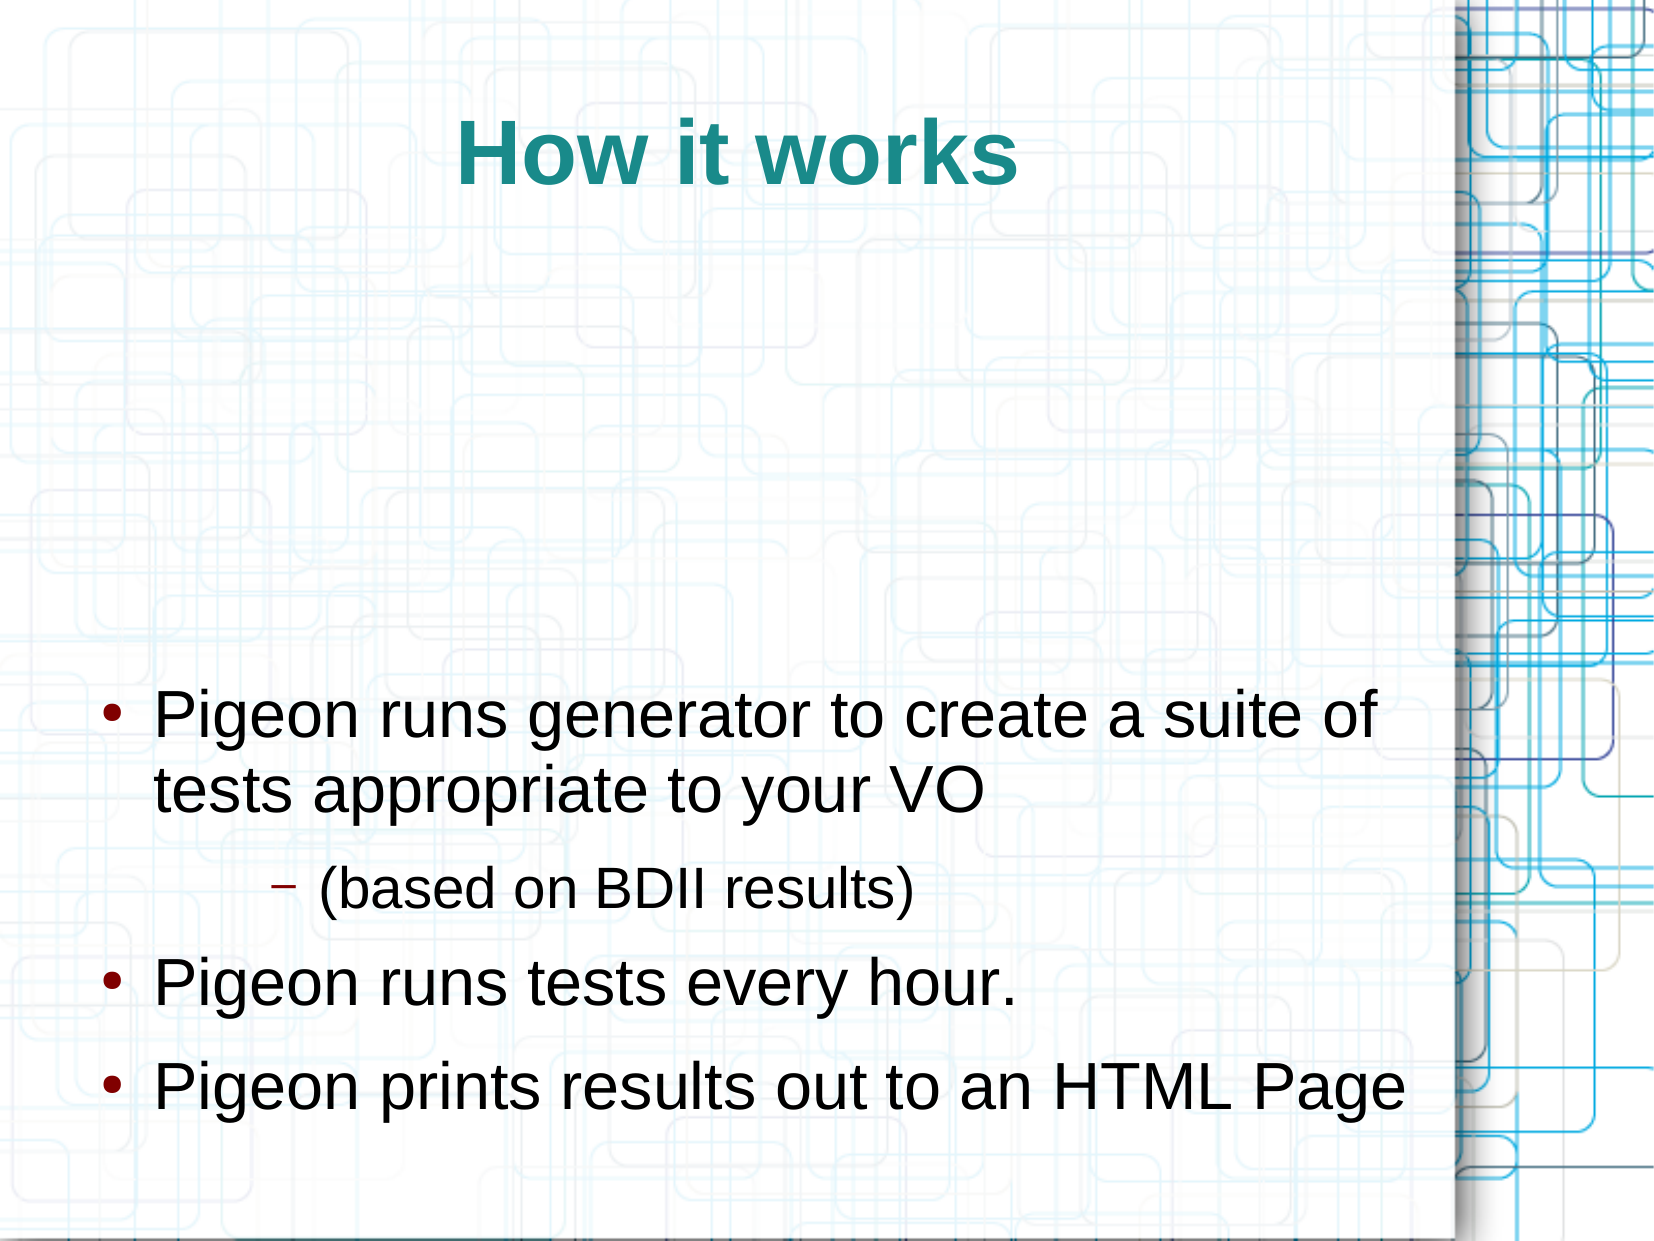

# How it works
Pigeon runs generator to create a suite of tests appropriate to your VO
(based on BDII results)
Pigeon runs tests every hour.
Pigeon prints results out to an HTML Page